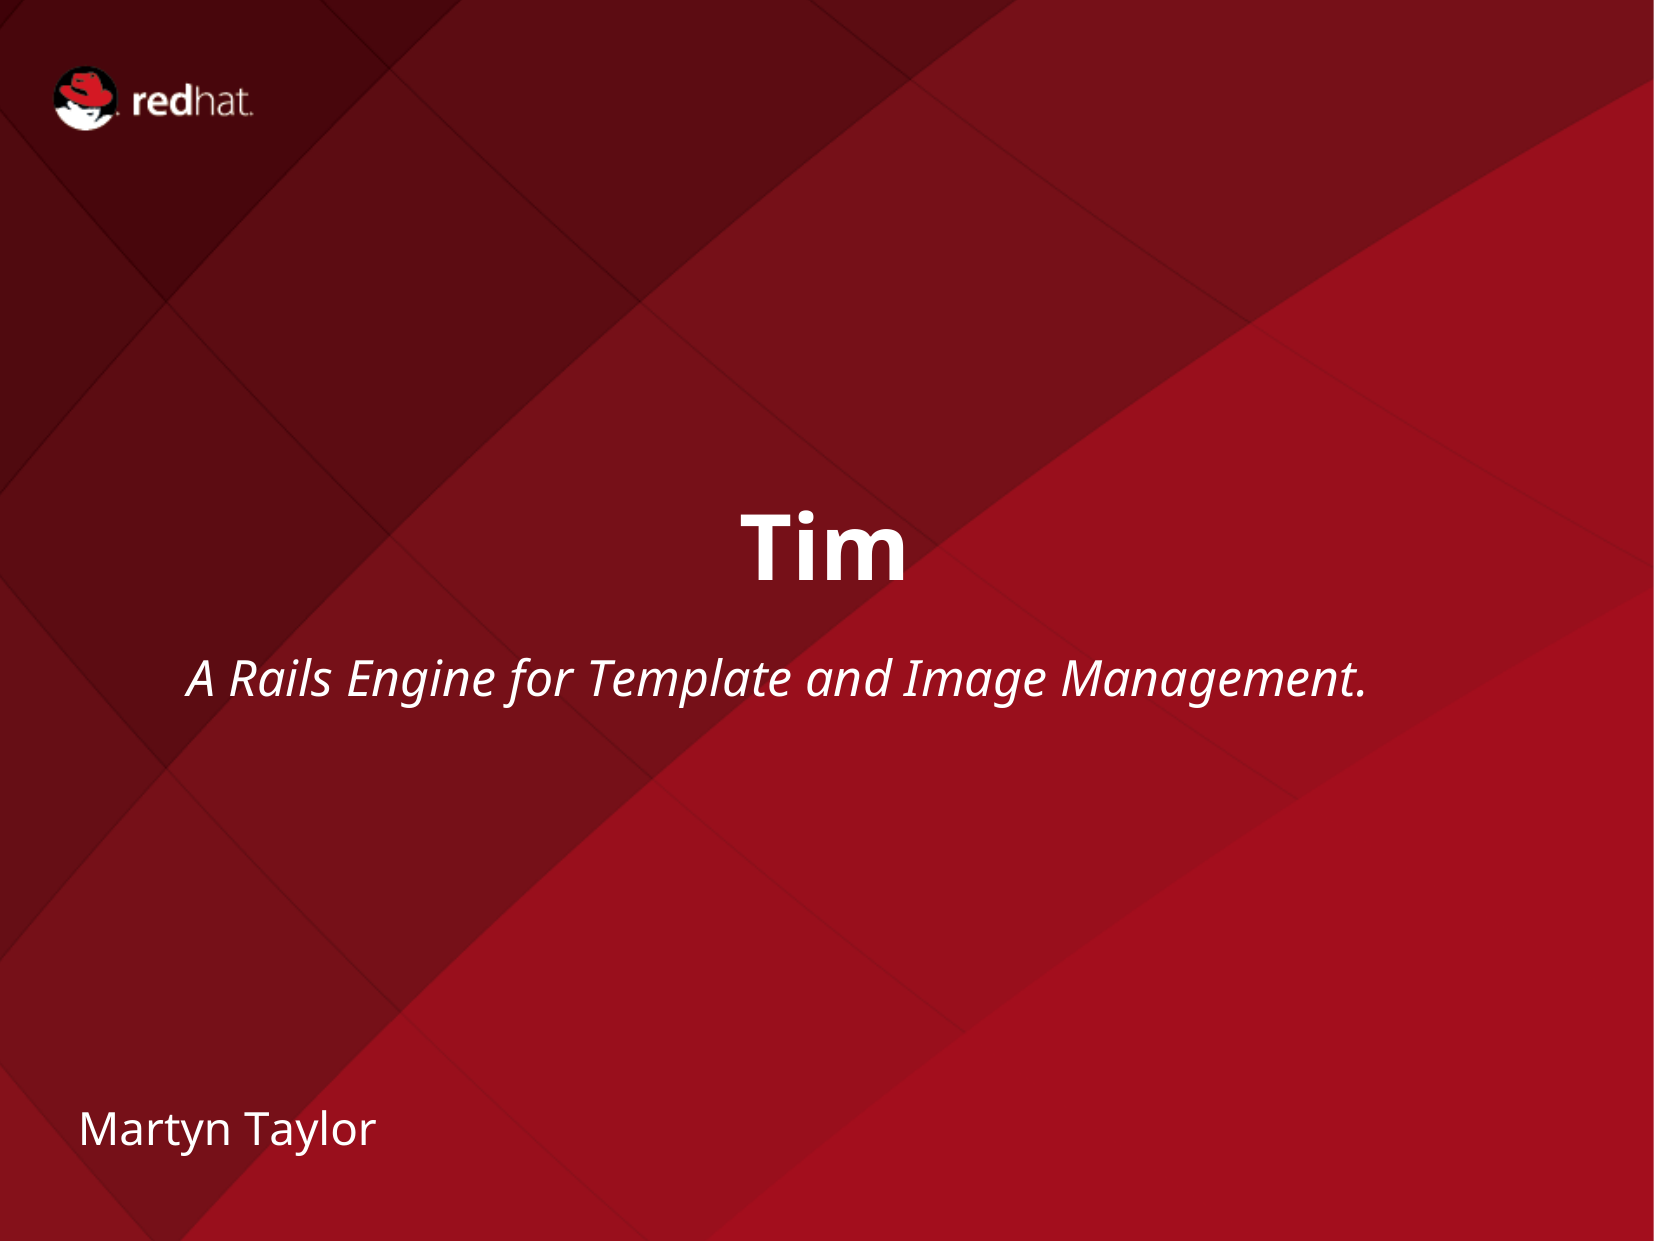

# Tim
A Rails Engine for Template and Image Management.
Martyn Taylor